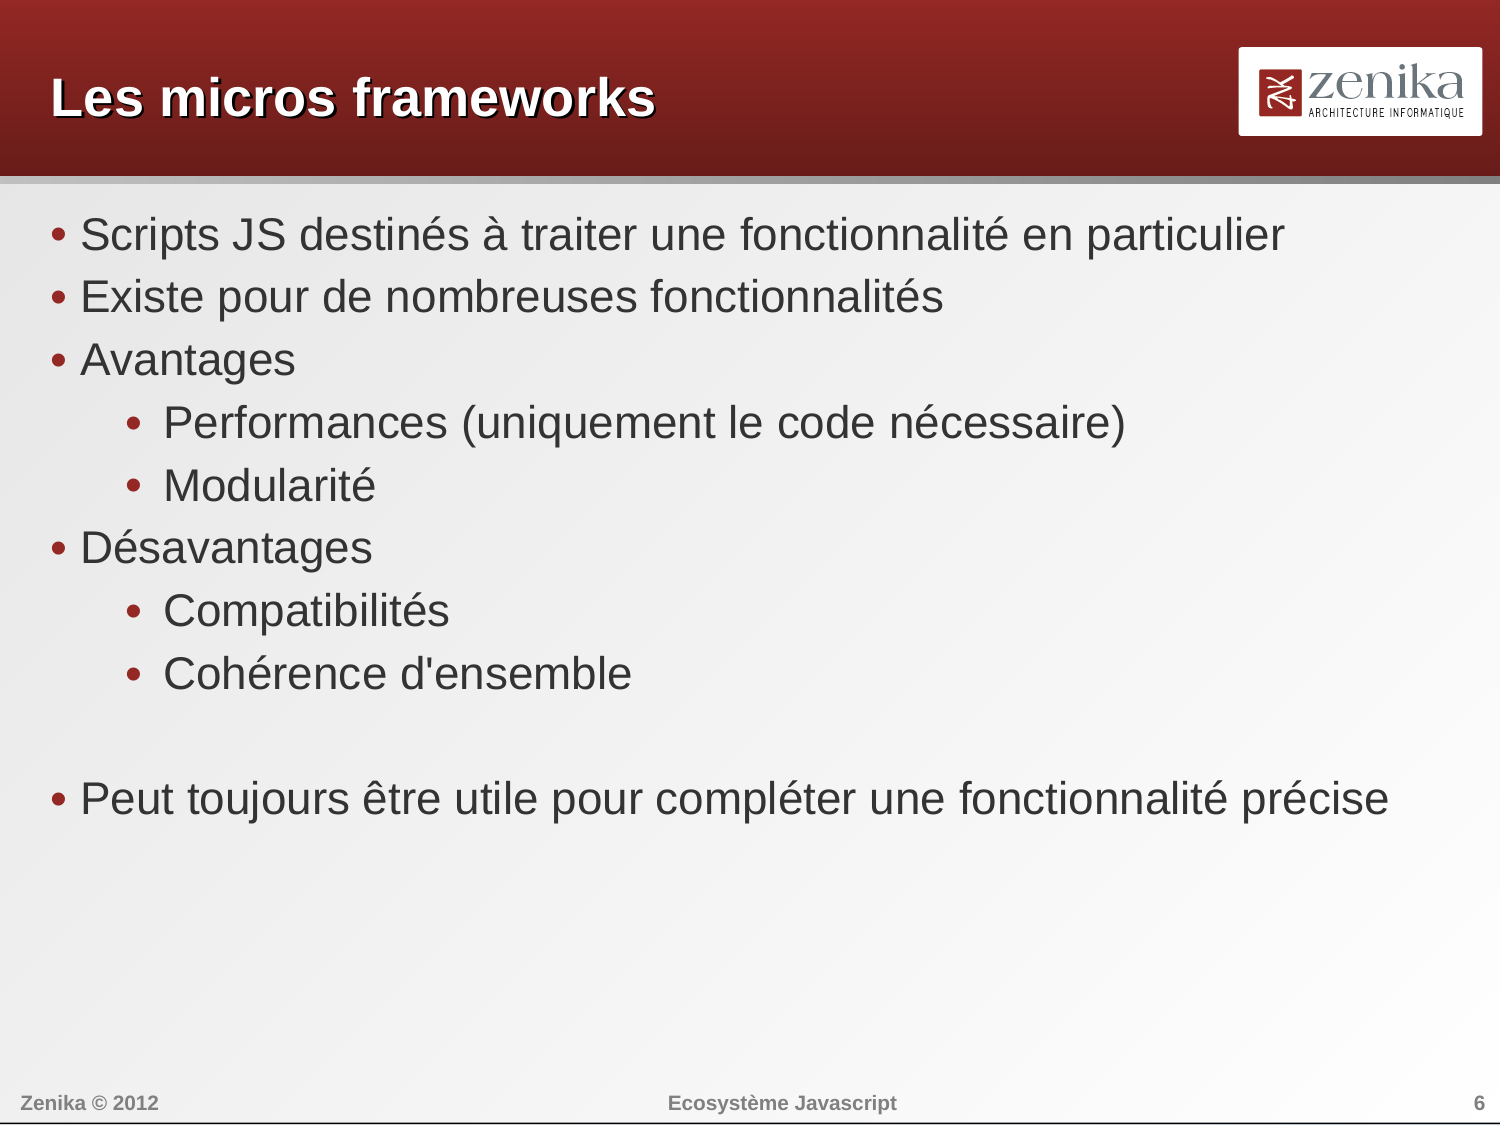

# Les micros frameworks
 Scripts JS destinés à traiter une fonctionnalité en particulier
 Existe pour de nombreuses fonctionnalités
 Avantages
Performances (uniquement le code nécessaire)
Modularité
 Désavantages
Compatibilités
Cohérence d'ensemble
 Peut toujours être utile pour compléter une fonctionnalité précise